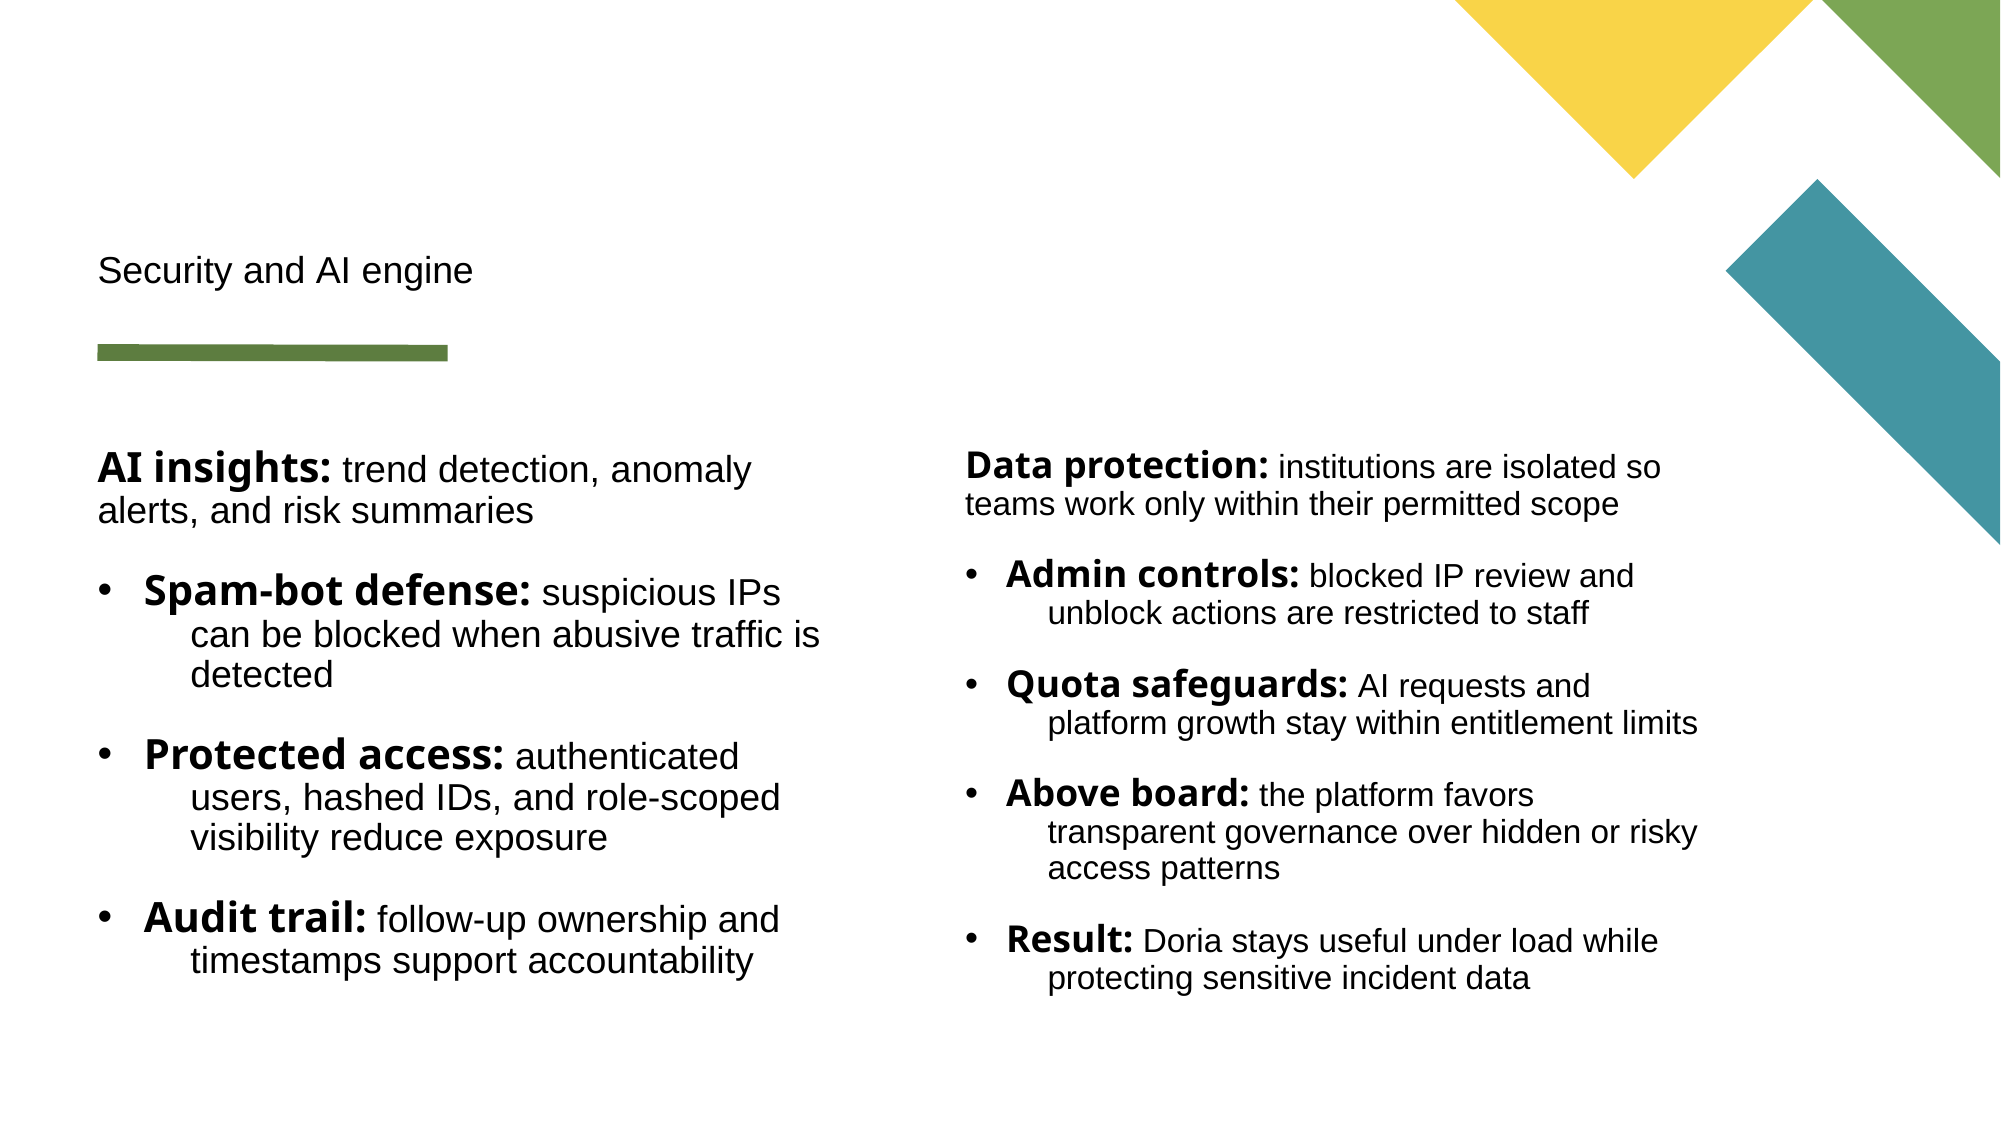

# Security and AI engine
AI insights: trend detection, anomaly alerts, and risk summaries
Spam-bot defense: suspicious IPs can be blocked when abusive traffic is detected
Protected access: authenticated users, hashed IDs, and role-scoped visibility reduce exposure
Audit trail: follow-up ownership and timestamps support accountability
Data protection: institutions are isolated so teams work only within their permitted scope
Admin controls: blocked IP review and unblock actions are restricted to staff
Quota safeguards: AI requests and platform growth stay within entitlement limits
Above board: the platform favors transparent governance over hidden or risky access patterns
Result: Doria stays useful under load while protecting sensitive incident data